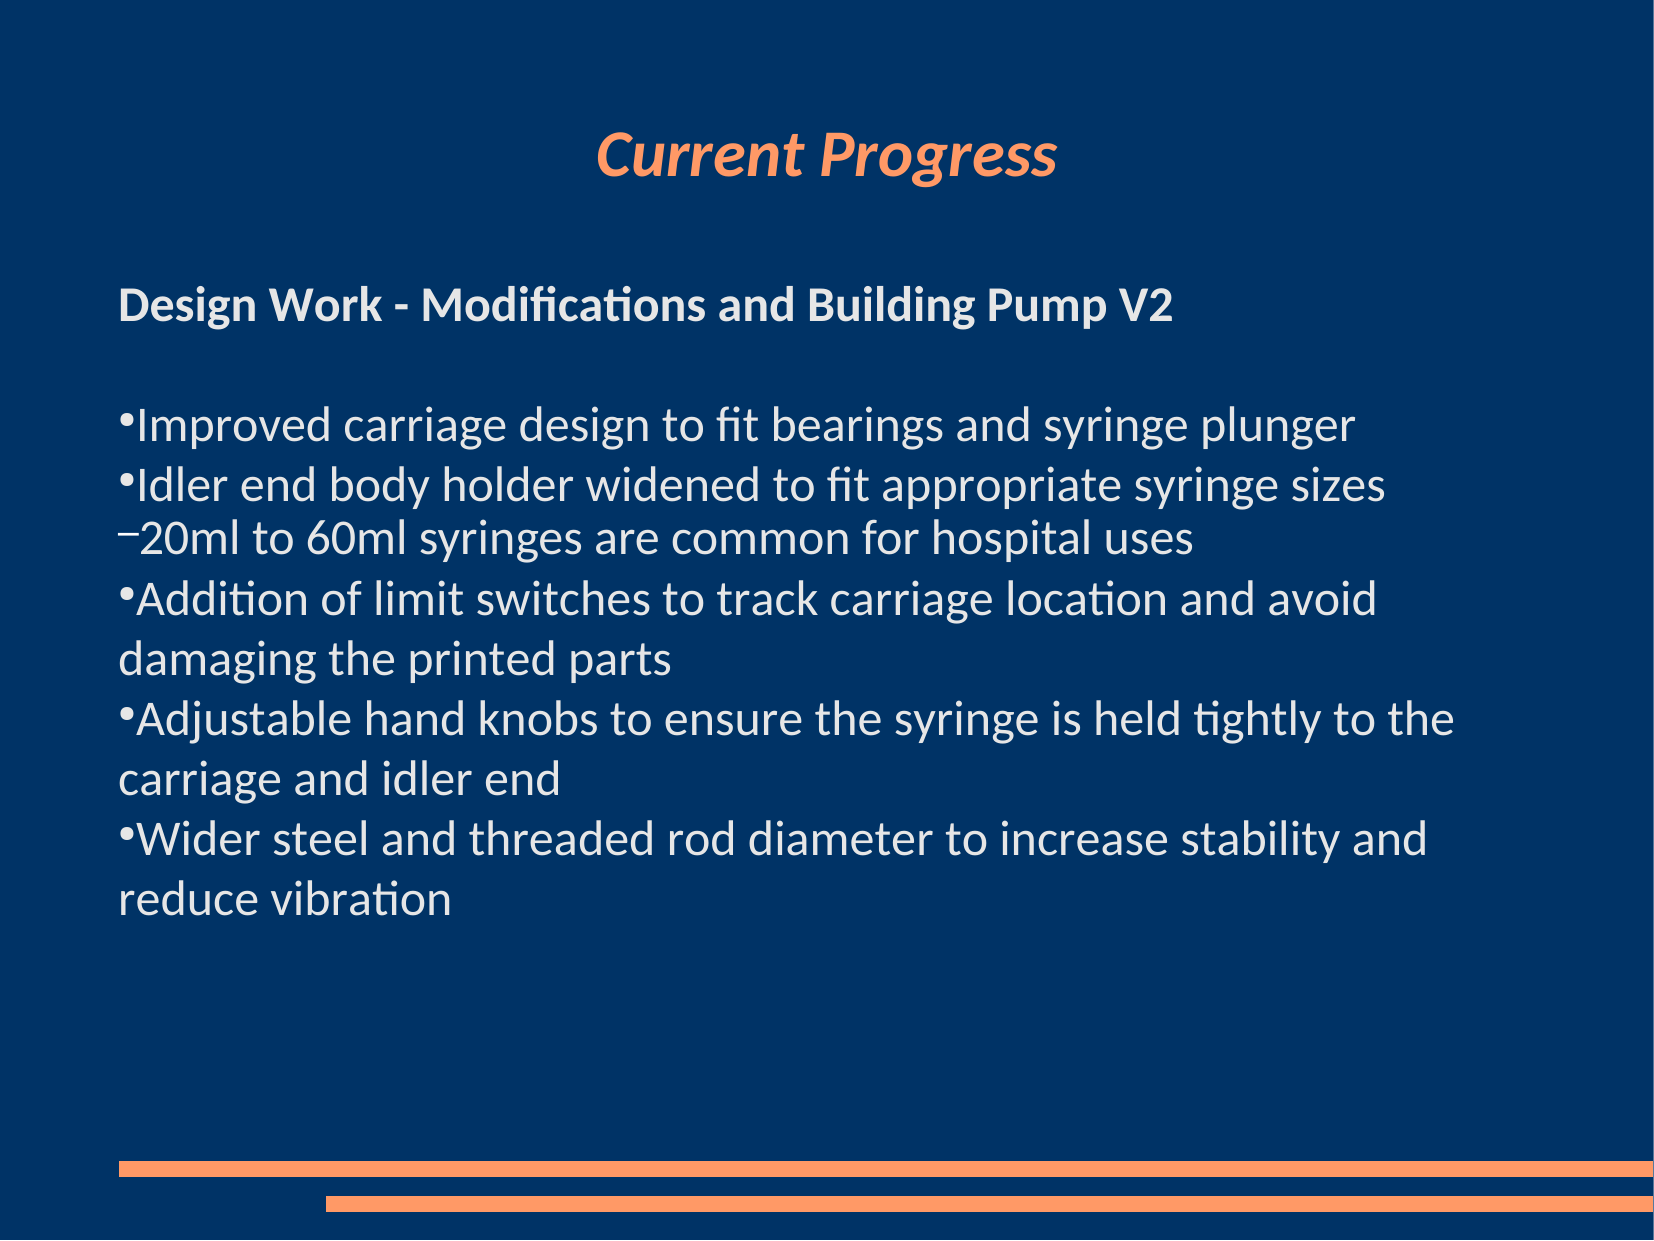

# Current Progress
Design Work - Modifications and Building Pump V2
Improved carriage design to fit bearings and syringe plunger
Idler end body holder widened to fit appropriate syringe sizes
20ml to 60ml syringes are common for hospital uses
Addition of limit switches to track carriage location and avoid damaging the printed parts
Adjustable hand knobs to ensure the syringe is held tightly to the carriage and idler end
Wider steel and threaded rod diameter to increase stability and reduce vibration